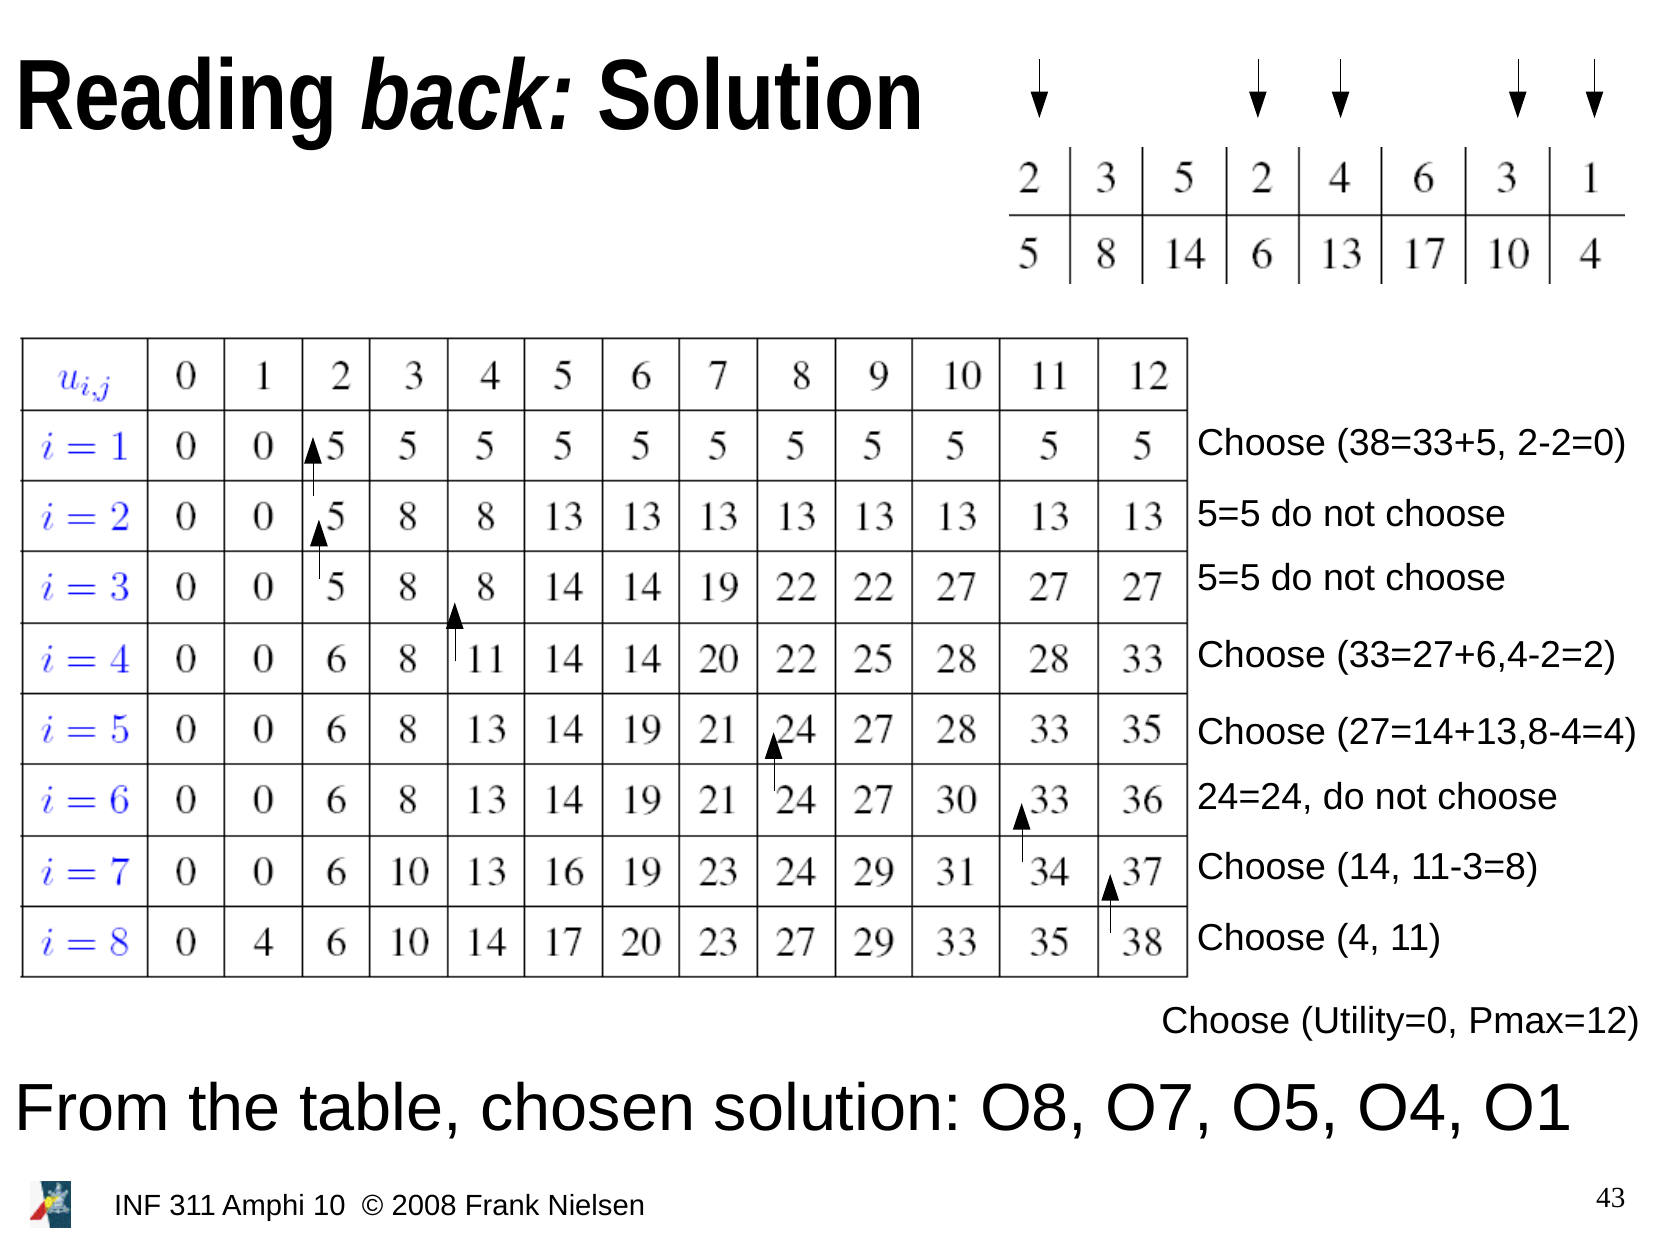

Reading back: Solution
Choose (38=33+5, 2-2=0)
5=5 do not choose
5=5 do not choose
Choose (33=27+6,4-2=2)
Choose (27=14+13,8-4=4)
24=24, do not choose
Choose (14, 11-3=8)
Choose (4, 11)
Choose (Utility=0, Pmax=12)
From the table, chosen solution: O8, O7, O5, O4, O1